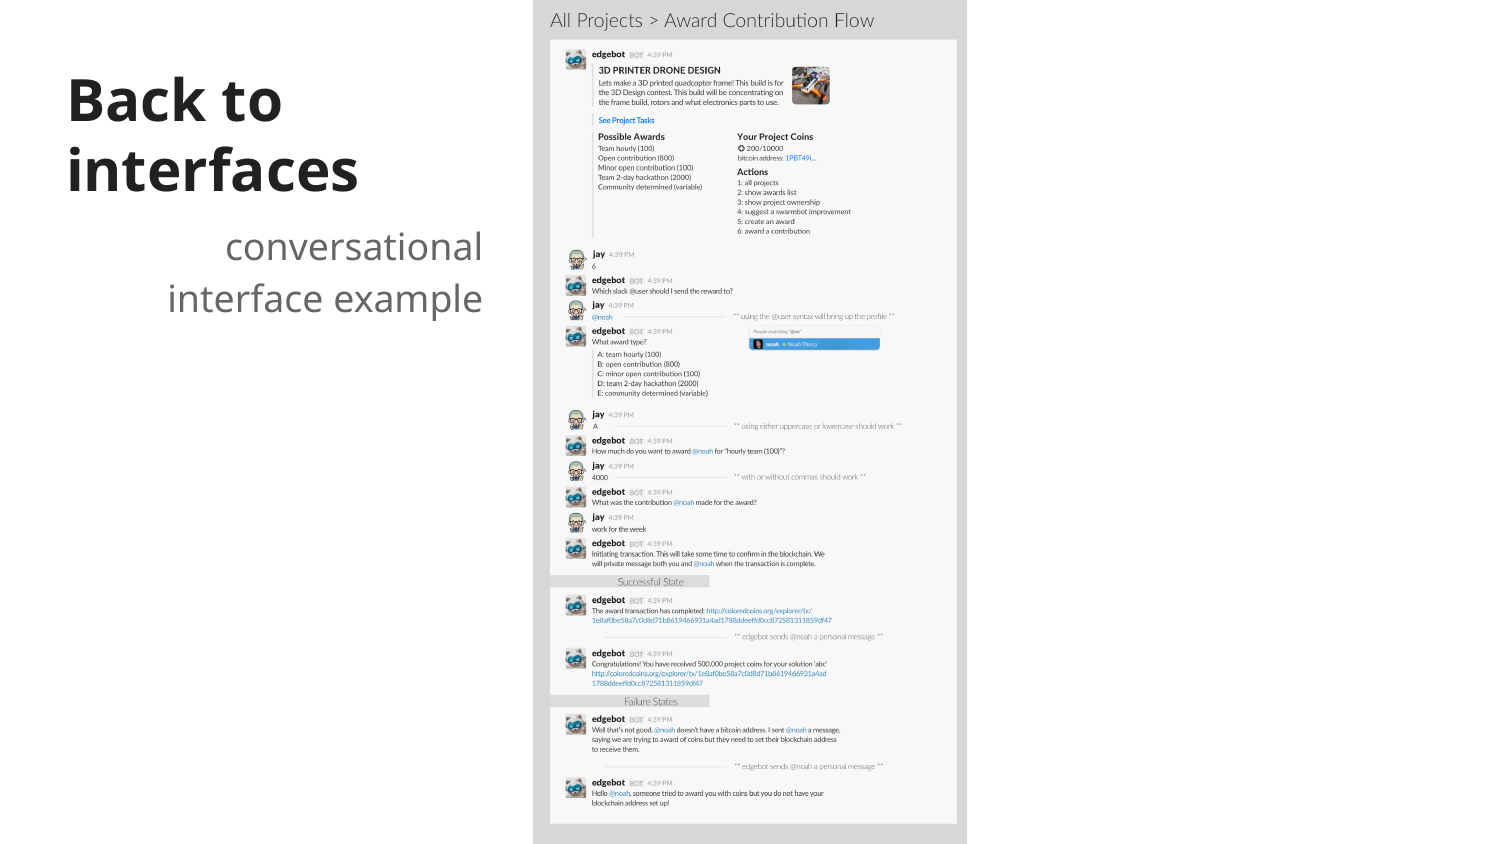

Back to
interfaces
# conversational interface example